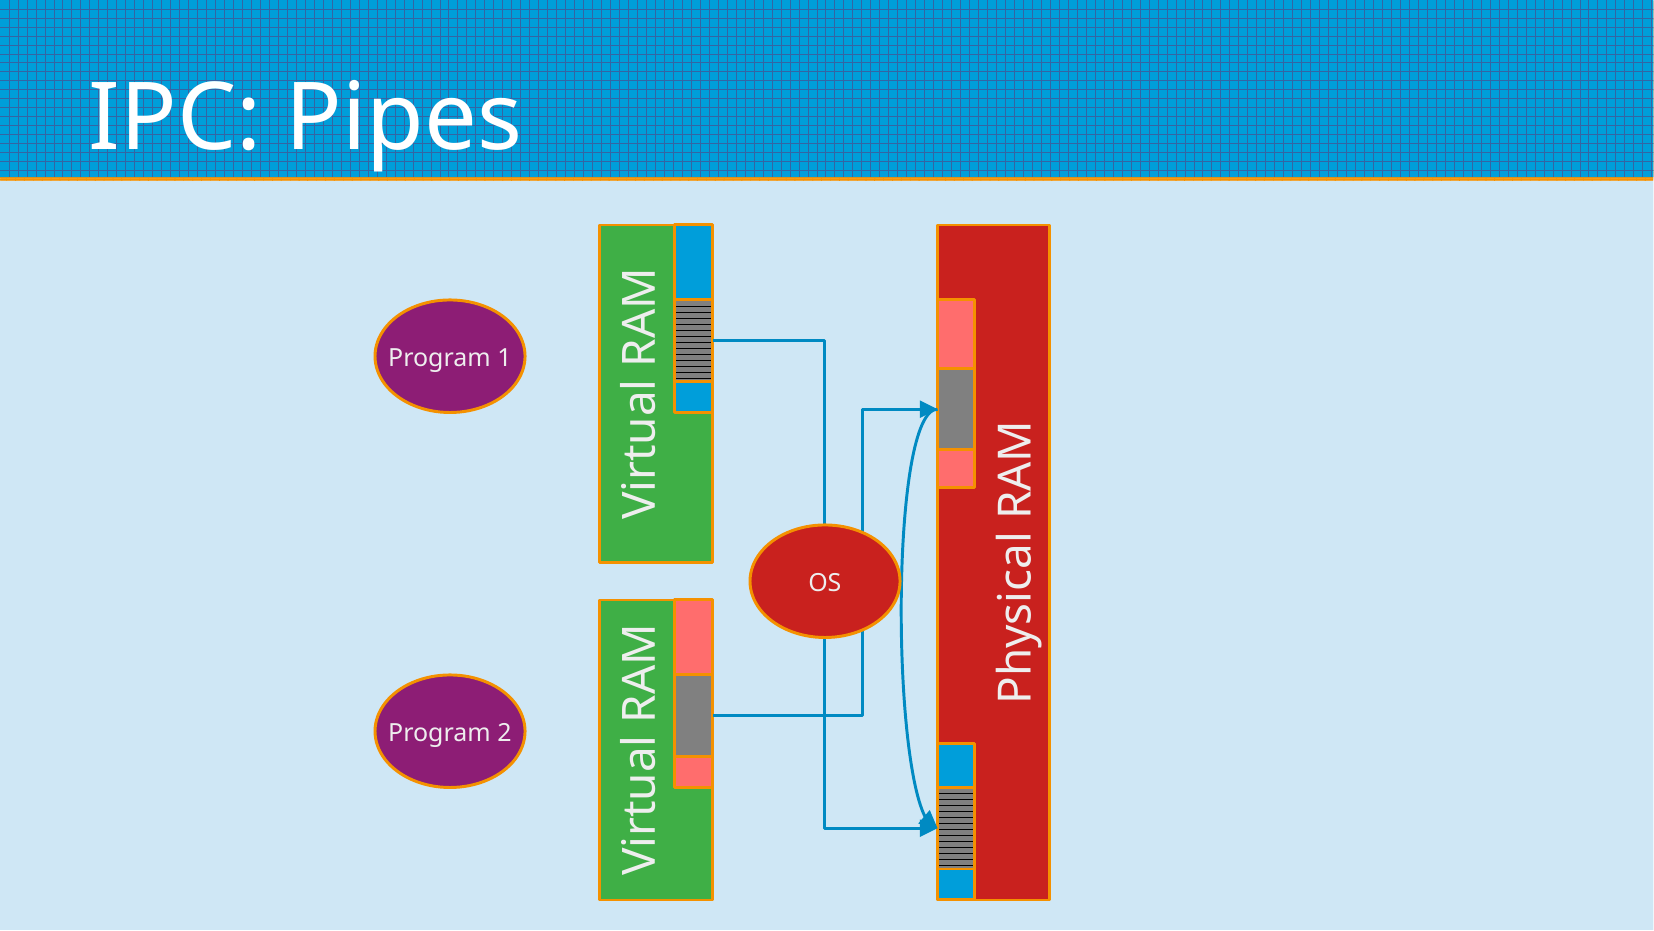

# IPC: Pipes
Program 1
Virtual RAM
Physical RAM
OS
Program 2
Virtual RAM